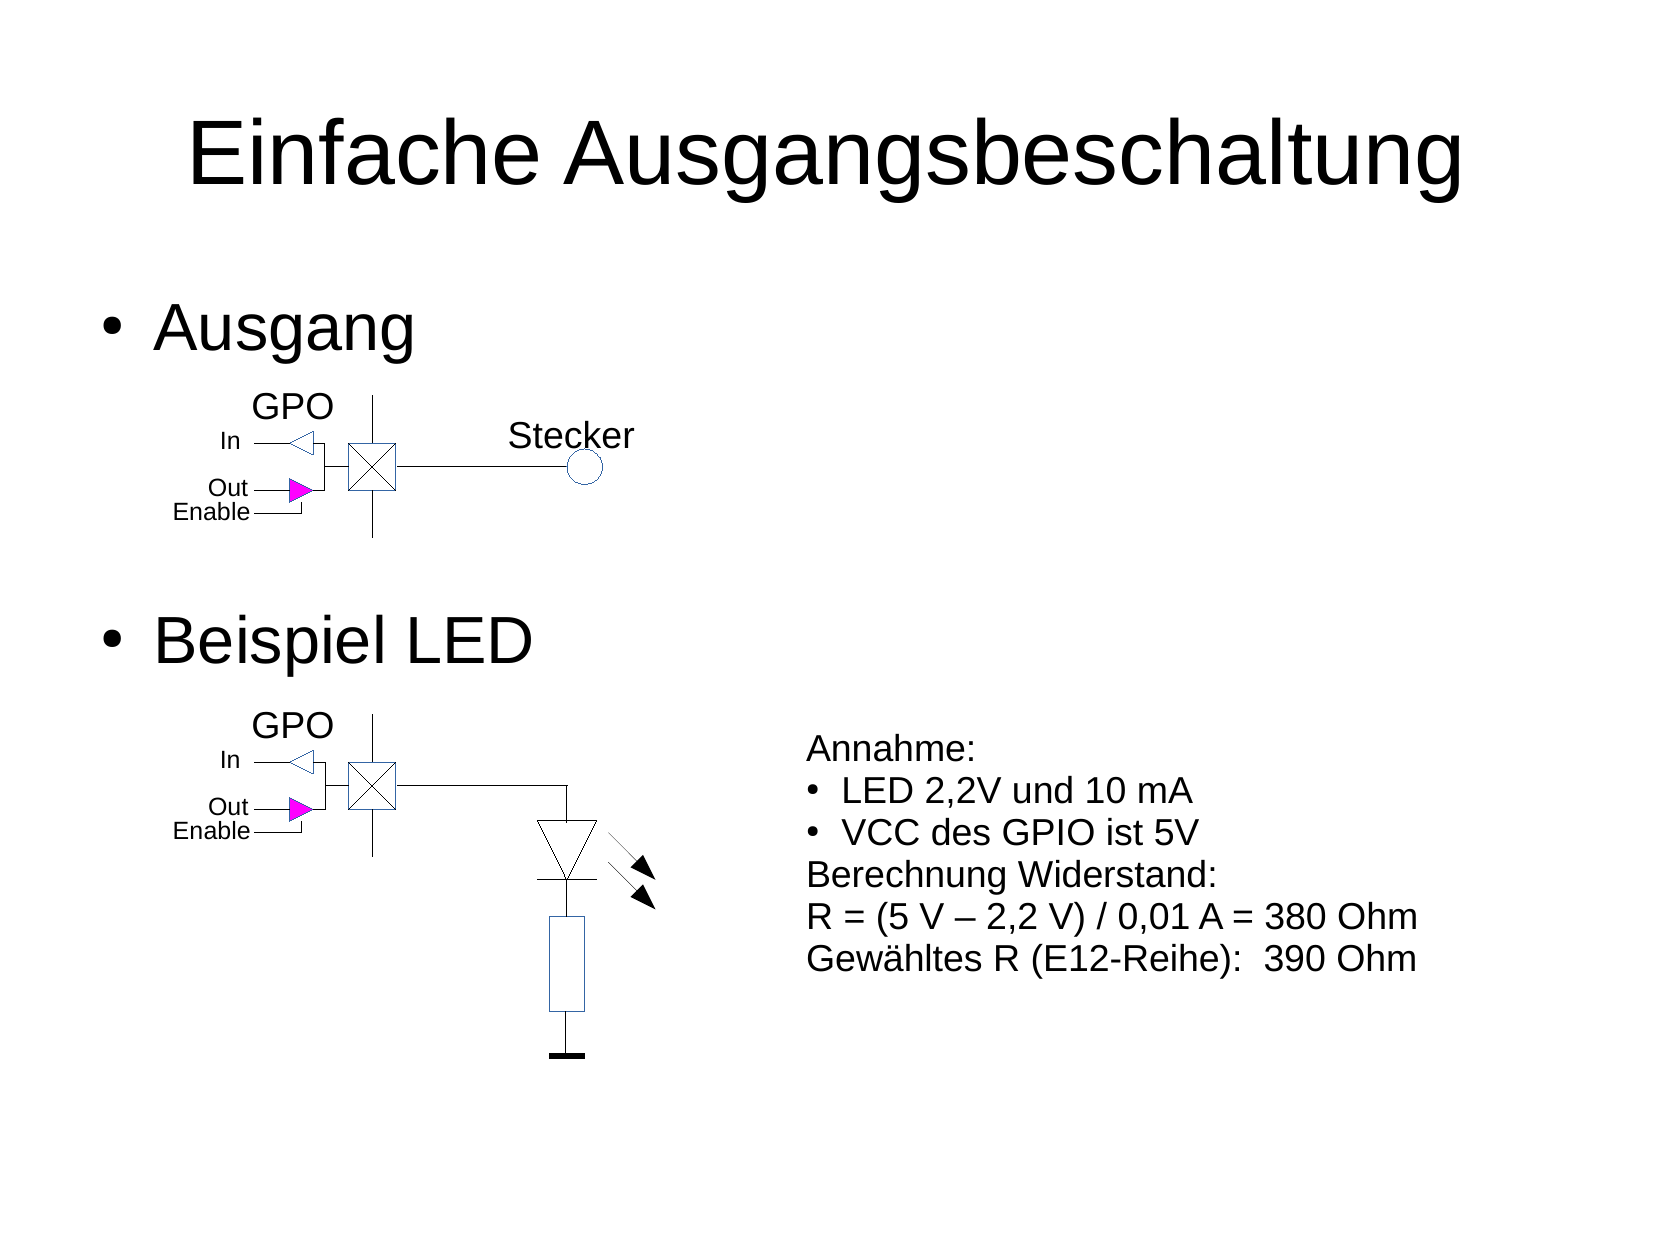

# Einfache Ausgangsbeschaltung
Ausgang
Beispiel LED
GPO
In
Out
Enable
Stecker
GPO
In
Out
Enable
Annahme:
LED 2,2V und 10 mA
VCC des GPIO ist 5V
Berechnung Widerstand:
R = (5 V – 2,2 V) / 0,01 A = 380 Ohm
Gewähltes R (E12-Reihe): 390 Ohm